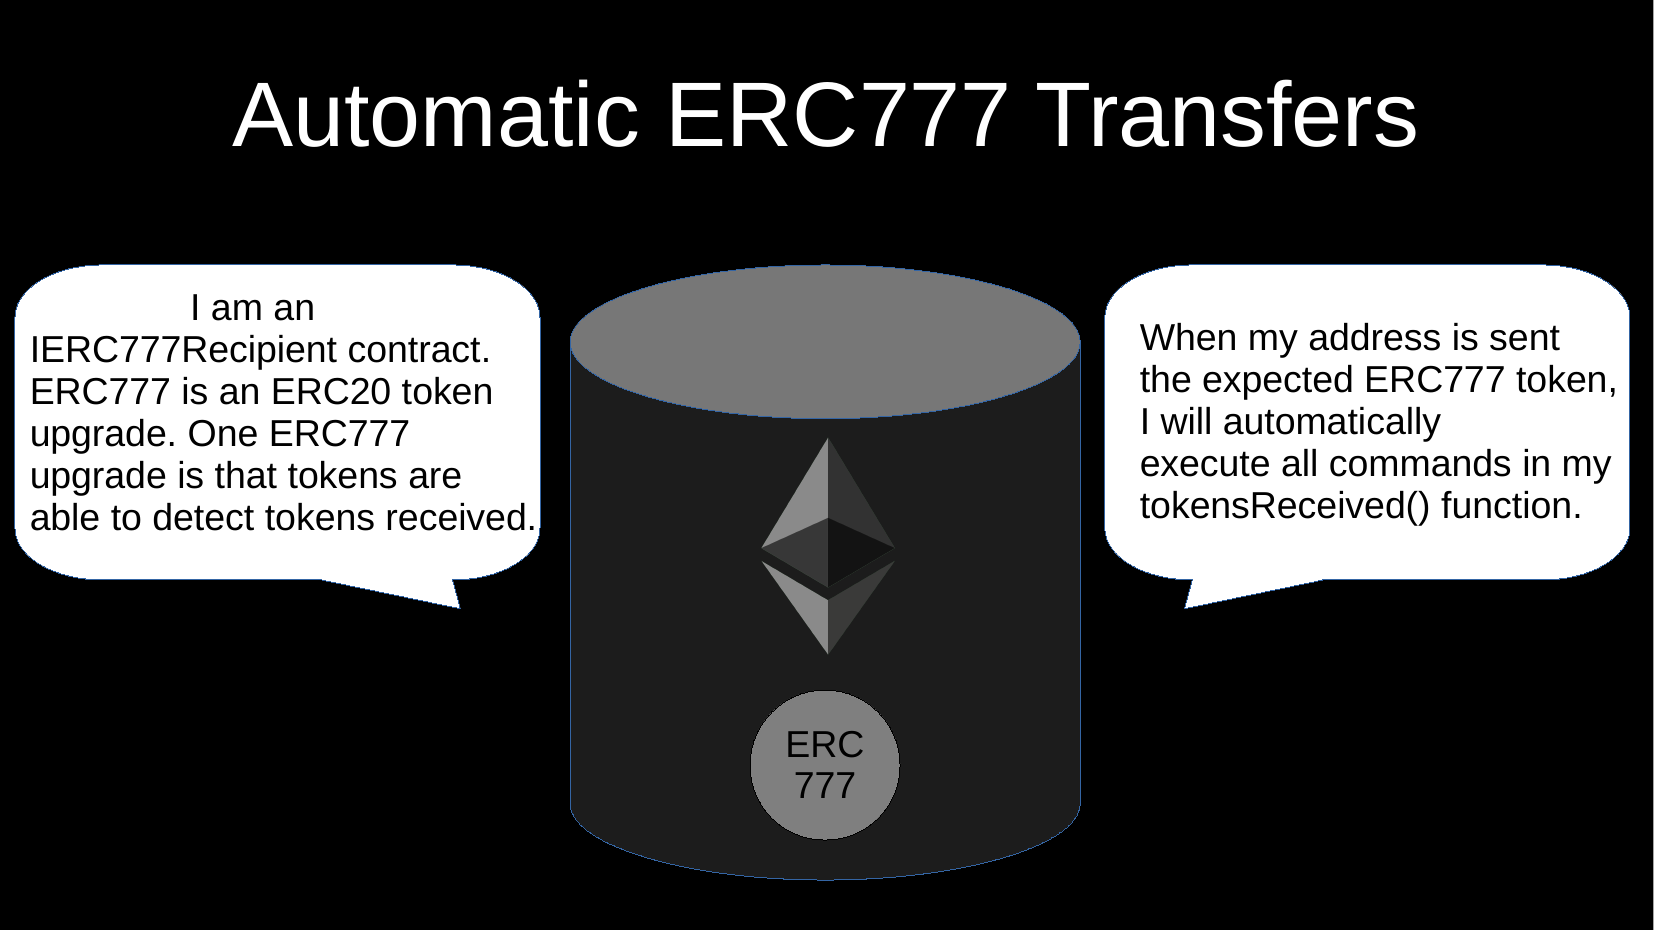

# Automatic ERC777 Transfers
		 I am an
IERC777Recipient contract.
ERC777 is an ERC20 token
upgrade. One ERC777
upgrade is that tokens are
able to detect tokens received.
When my address is sent
the expected ERC777 token,
I will automatically
execute all commands in my
tokensReceived() function.
ERC
777